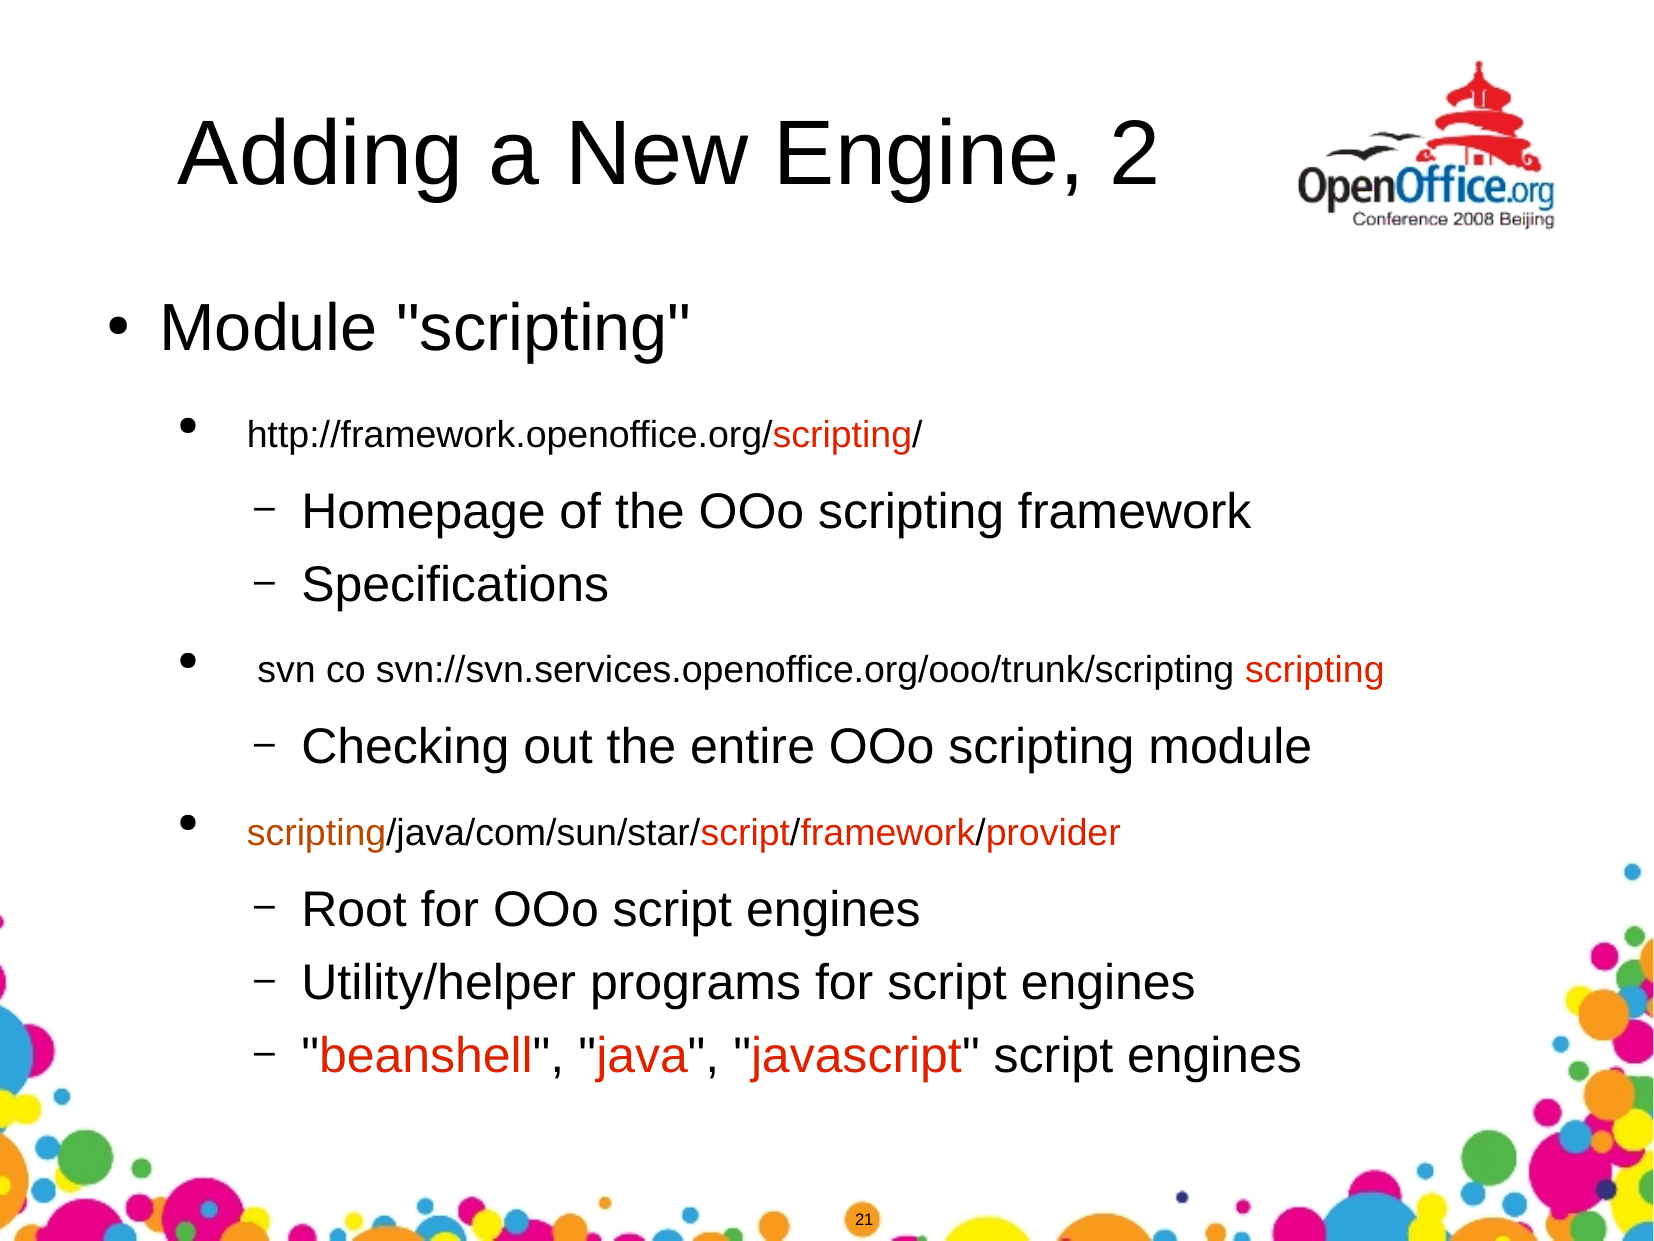

# Adding a New Engine, 2
Module "scripting"
 http://framework.openoffice.org/scripting/
Homepage of the OOo scripting framework
Specifications
 svn co svn://svn.services.openoffice.org/ooo/trunk/scripting scripting
Checking out the entire OOo scripting module
 scripting/java/com/sun/star/script/framework/provider
Root for OOo script engines
Utility/helper programs for script engines
"beanshell", "java", "javascript" script engines
21